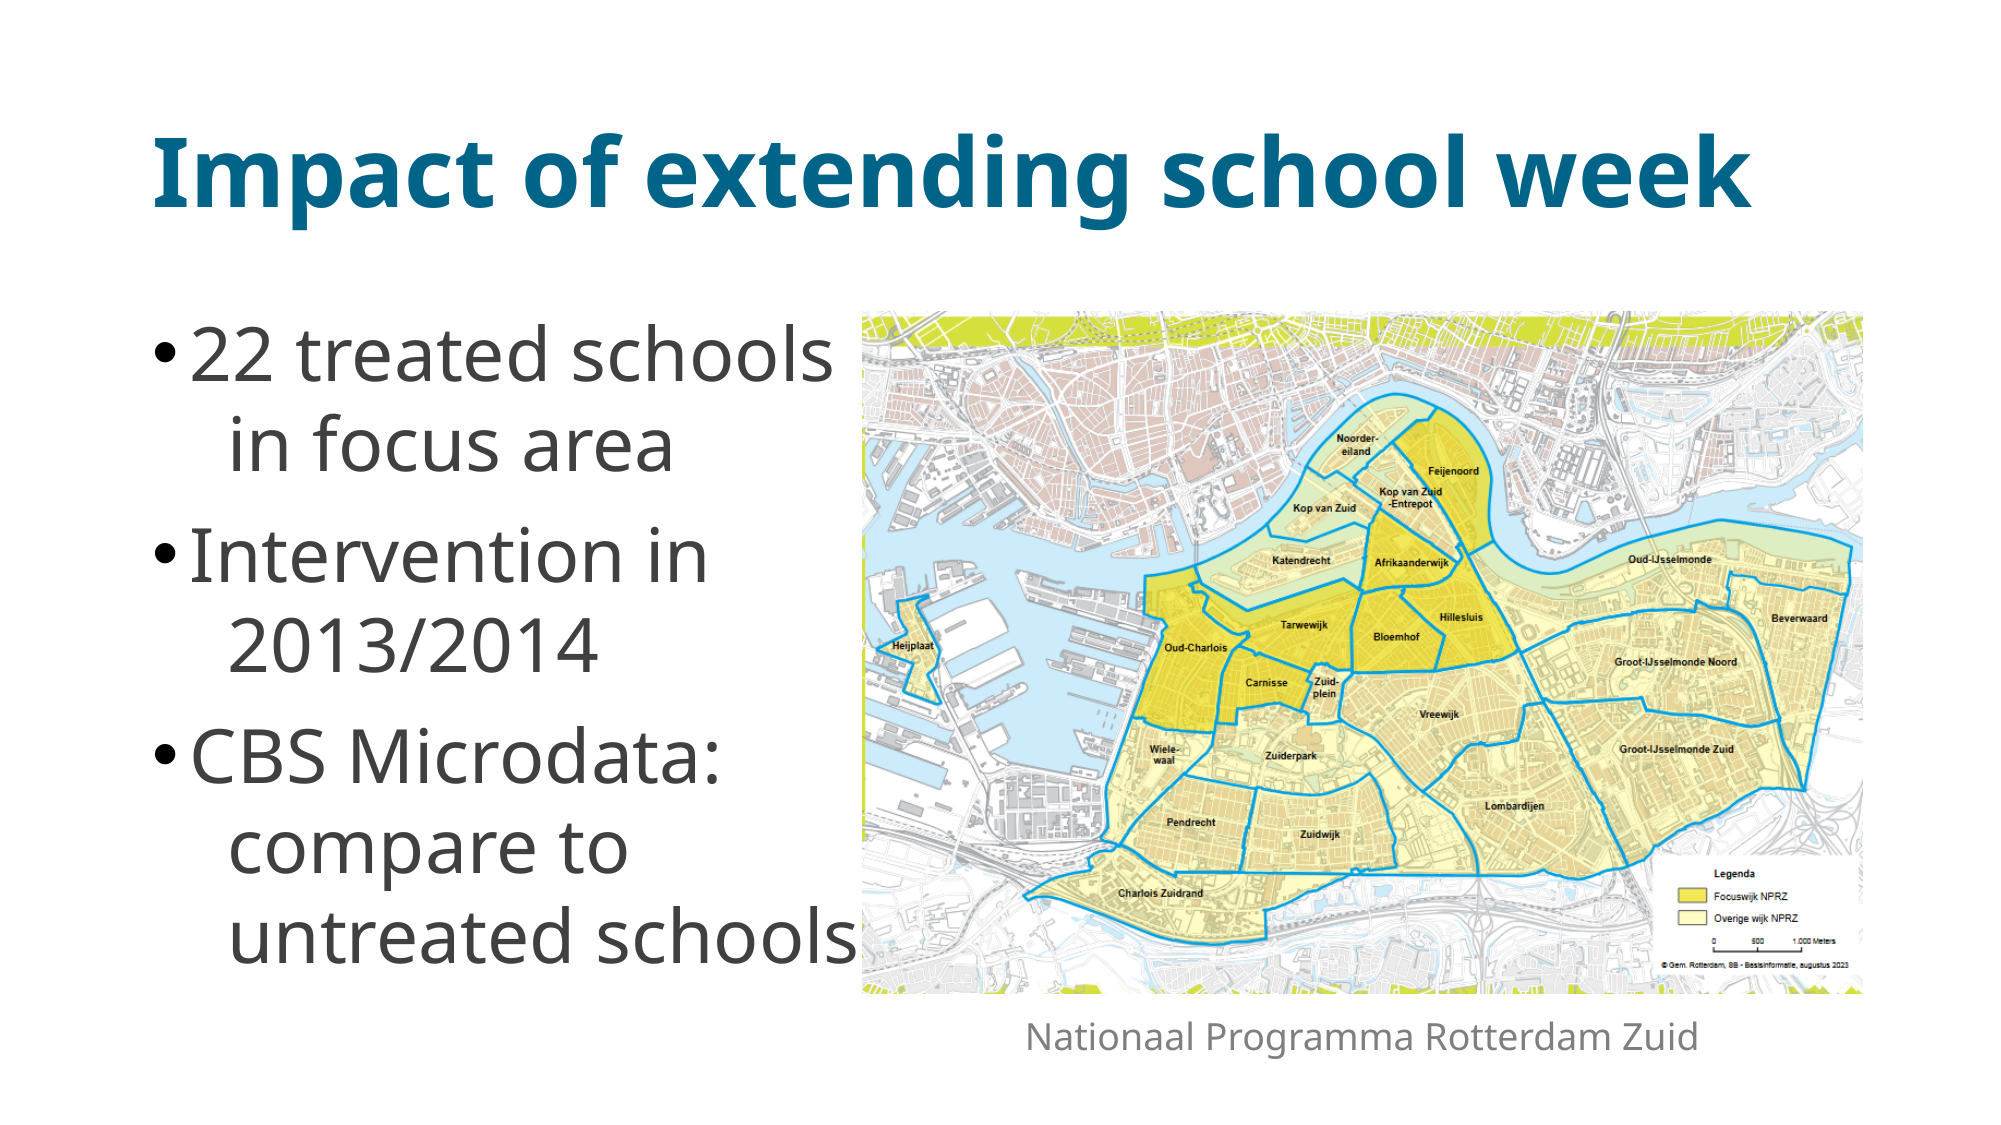

# Impact of extending school week
22 treated schools in focus area
Intervention in 2013/2014
CBS Microdata: compare to untreated schools
Nationaal Programma Rotterdam Zuid